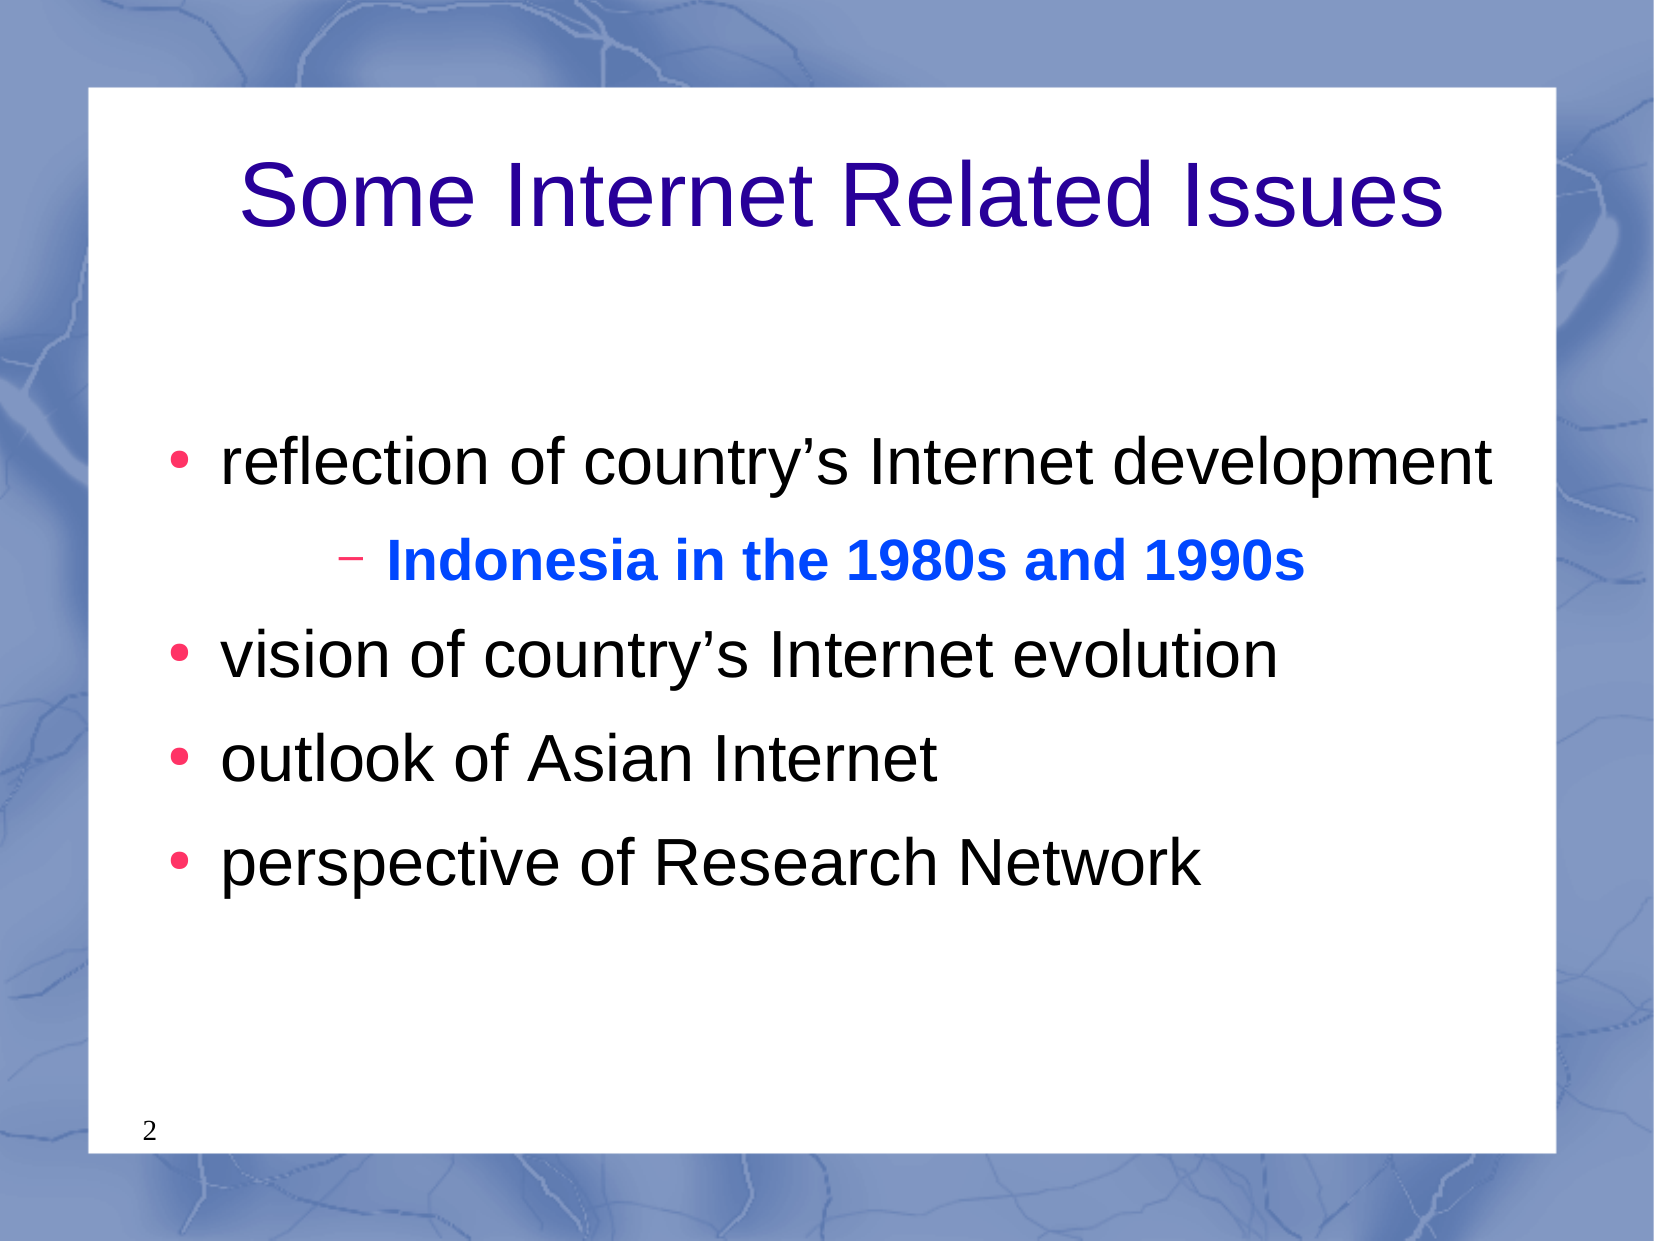

# Some Internet Related Issues
reflection of country’s Internet development
Indonesia in the 1980s and 1990s
vision of country’s Internet evolution
outlook of Asian Internet
perspective of Research Network
2